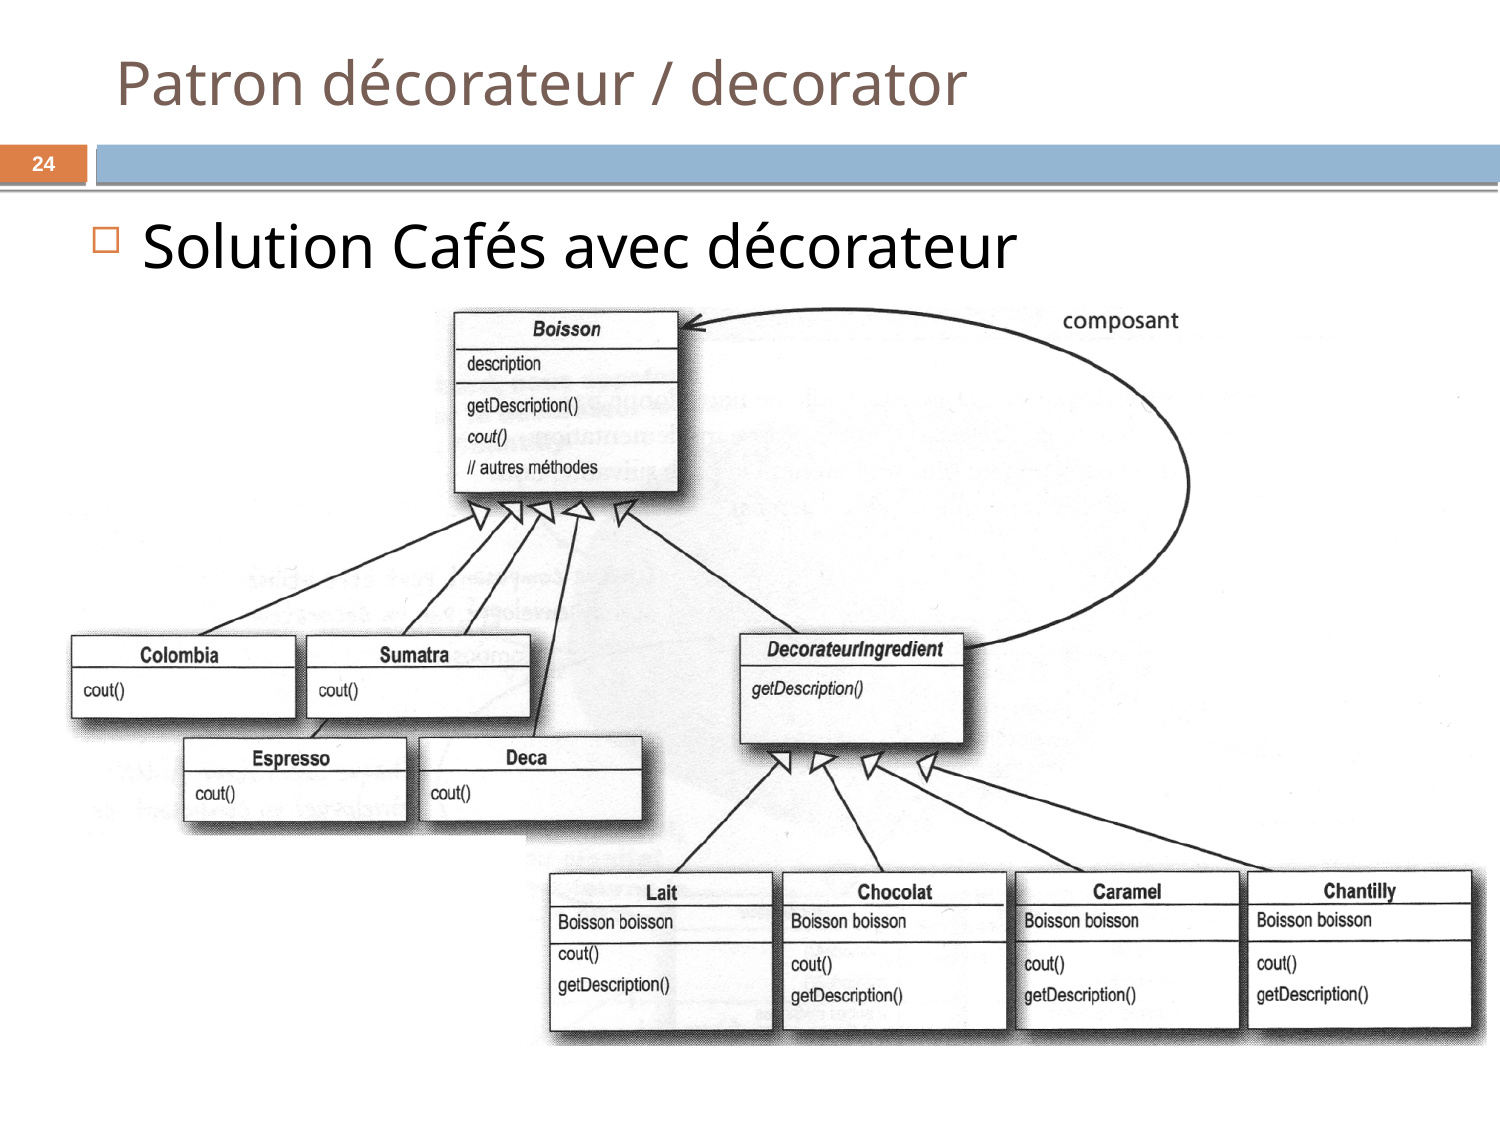

# Patron décorateur / decorator
Solution Cafés avec décorateur